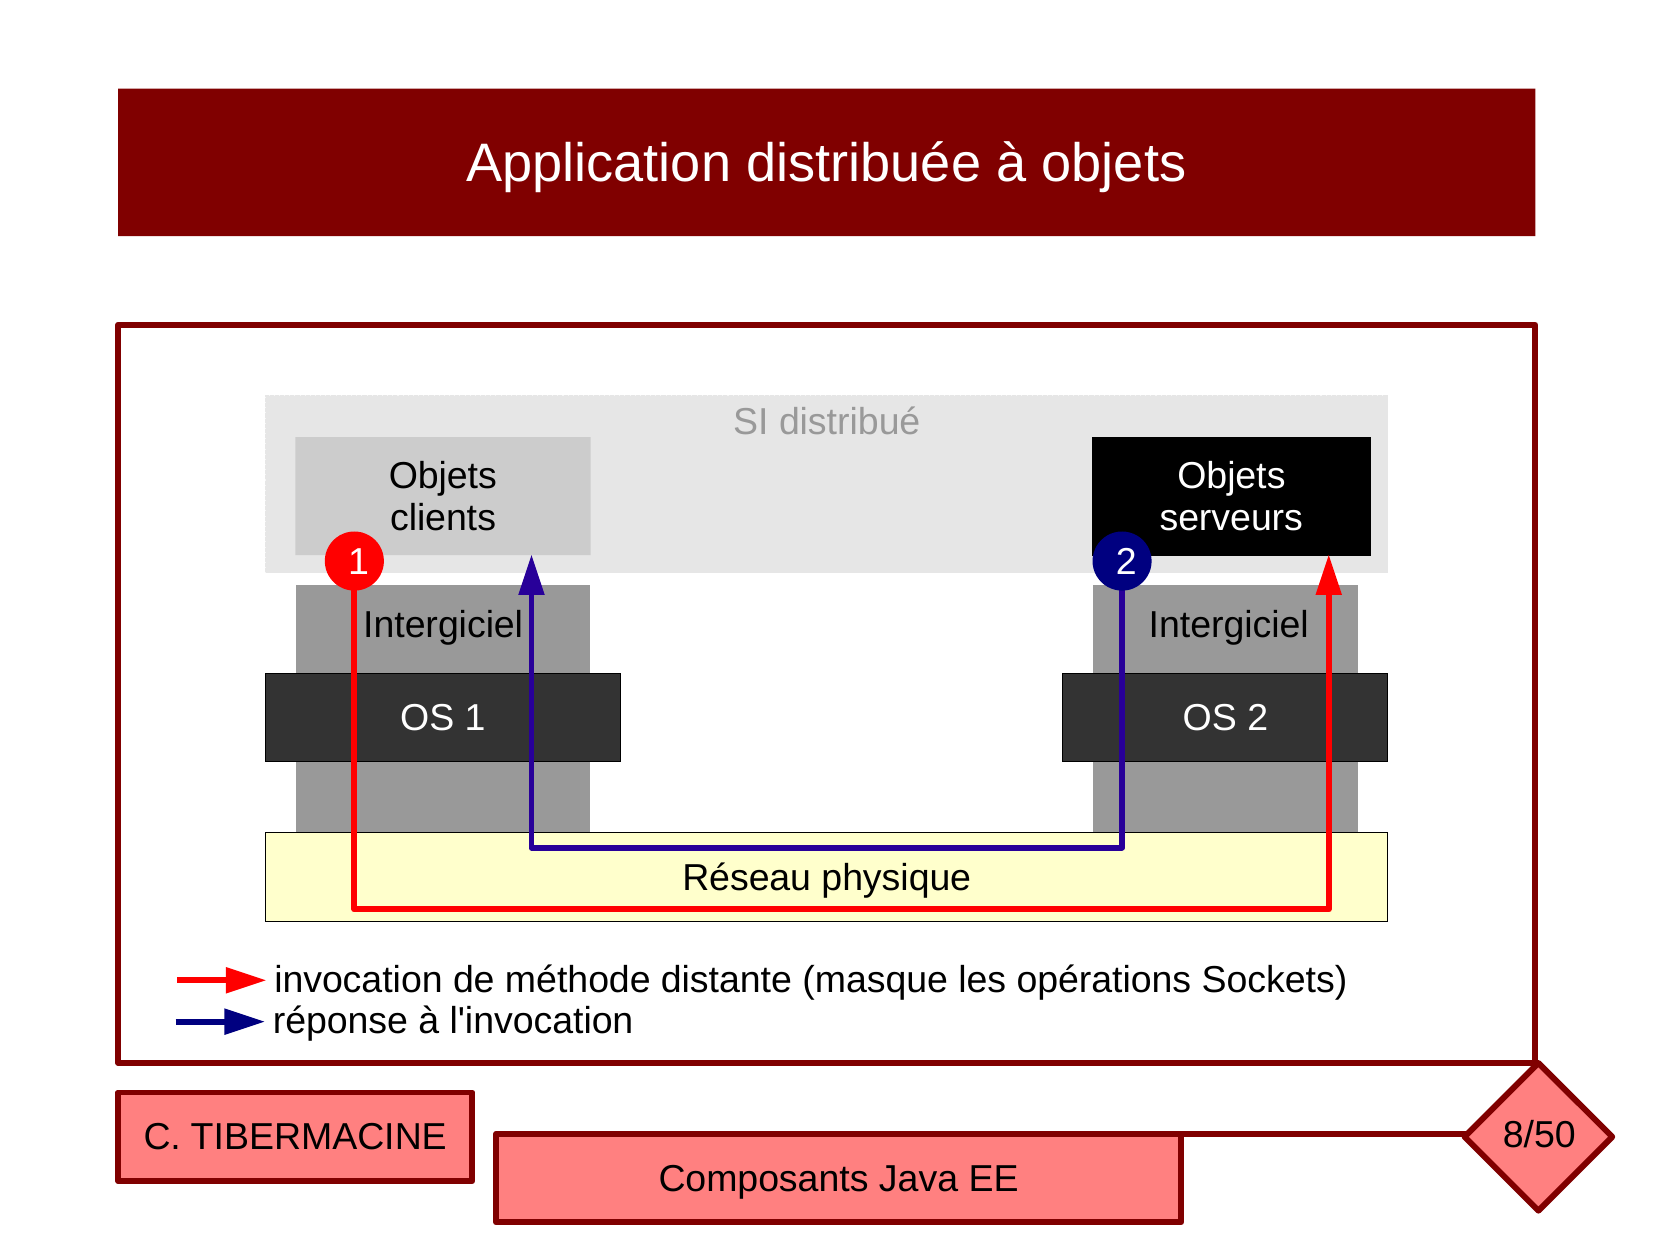

Application distribuée à objets
SI distribué
Objets
clients
Objets
serveurs
1
2
Intergiciel
Intergiciel
OS 1
OS 2
Réseau physique
invocation de méthode distante (masque les opérations Sockets)
réponse à l'invocation
C. TIBERMACINE
Composants Java EE